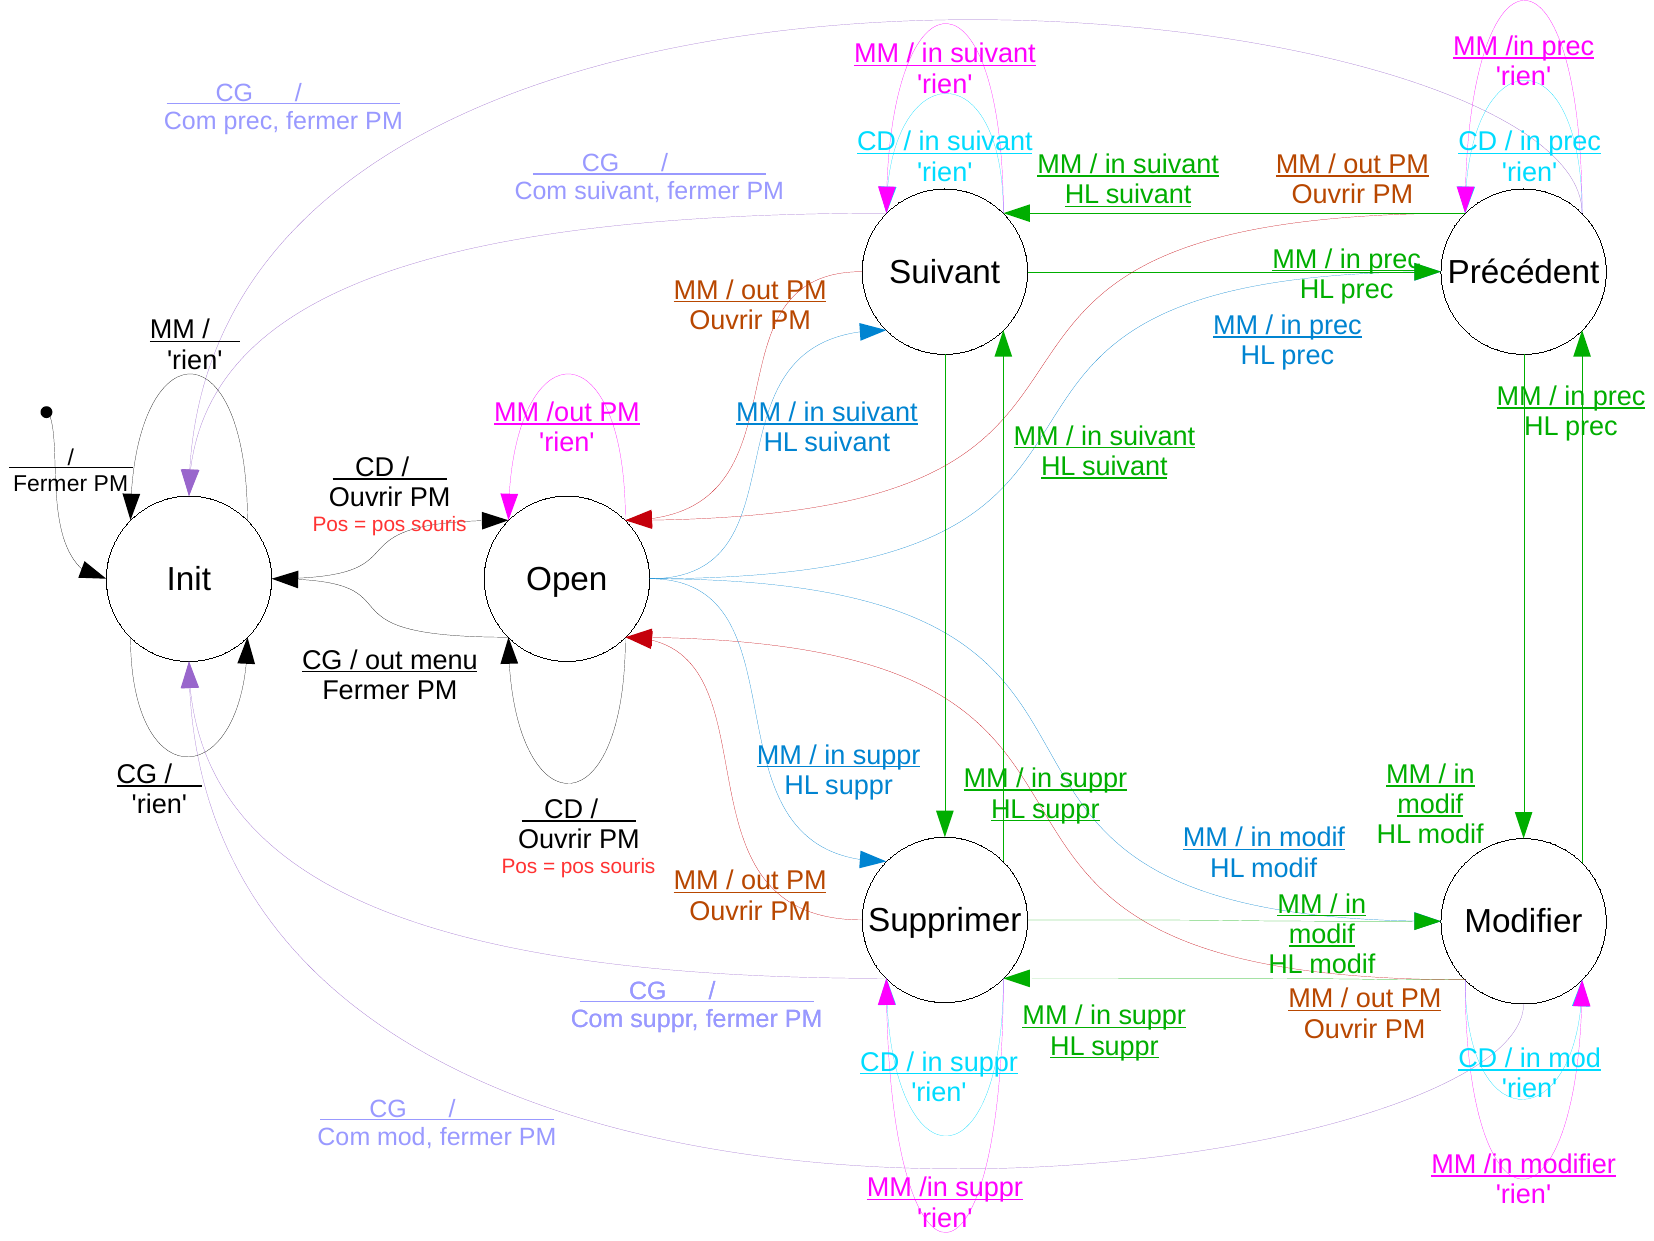

MM /in prec
'rien'
MM / in suivant
'rien'
 CG /
Com prec, fermer PM
CD / in suivant
'rien'
CD / in prec
'rien'
 CG /
Com suivant, fermer PM
MM / in suivant
HL suivant
MM / out PM
Ouvrir PM
Suivant
Précédent
MM / in prec
HL prec
MM / out PM
Ouvrir PM
MM / in prec
HL prec
MM /
'rien'
MM / in prec
HL prec
MM /out PM
'rien'
MM / in suivant
HL suivant
MM / in suivant
HL suivant
 /
Fermer PM
 CD /
Ouvrir PM
Pos = pos souris
Init
Open
CG / out menu
Fermer PM
MM / in suppr
HL suppr
MM / in modif
HL modif
CG /
'rien'
MM / in suppr
HL suppr
 CD /
Ouvrir PM
Pos = pos souris
MM / in modif
HL modif
Supprimer
Modifier
MM / out PM
Ouvrir PM
MM / in modif
HL modif
 CG /
Com suppr, fermer PM
 CG /
Com suppr, fermer PM
MM / out PM
Ouvrir PM
MM / in suppr
HL suppr
CD / in mod
'rien'
CD / in suppr
'rien'
 CG /
Com mod, fermer PM
MM /in modifier
'rien'
MM /in suppr
'rien'